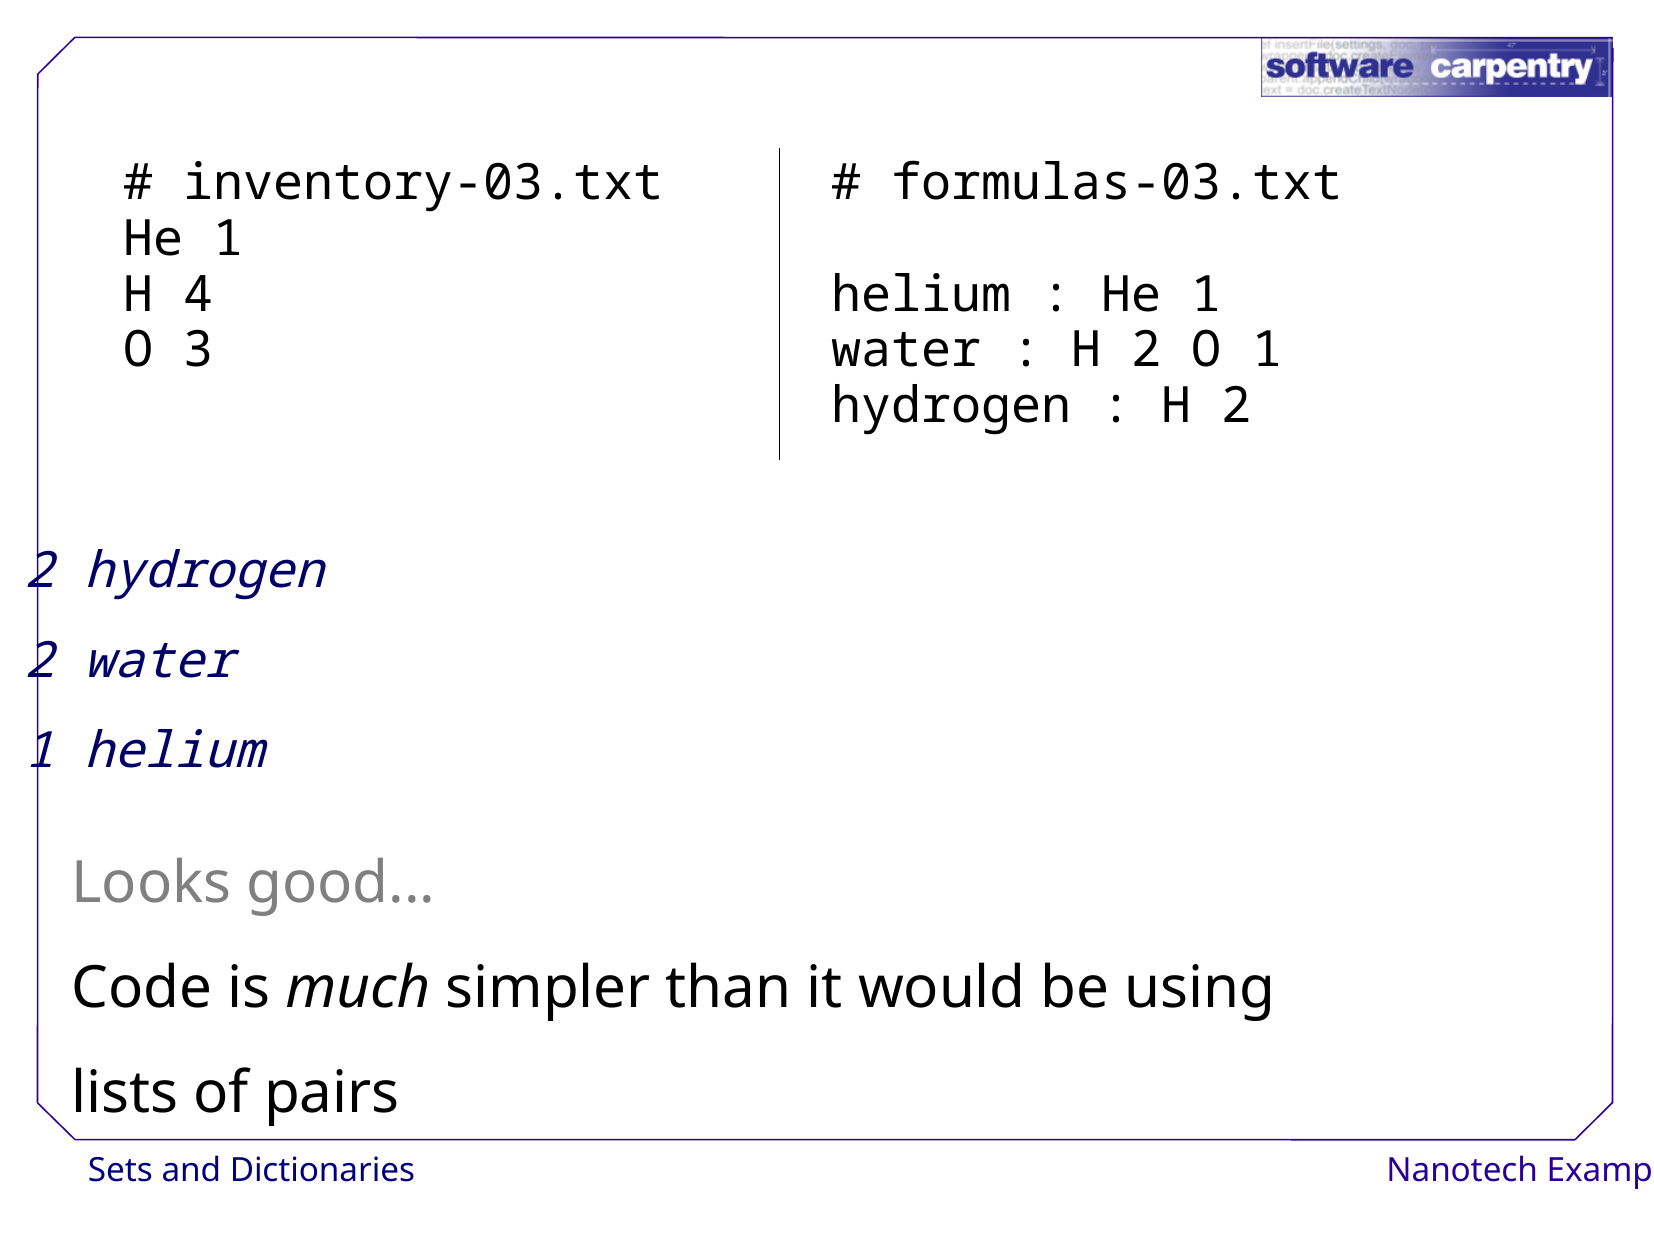

# inventory-03.txt
He 1
H 4
O 3
# formulas-03.txt
helium : He 1
water : H 2 O 1
hydrogen : H 2
2 hydrogen
2 water
1 helium
Looks good...
Code is much simpler than it would be using
lists of pairs